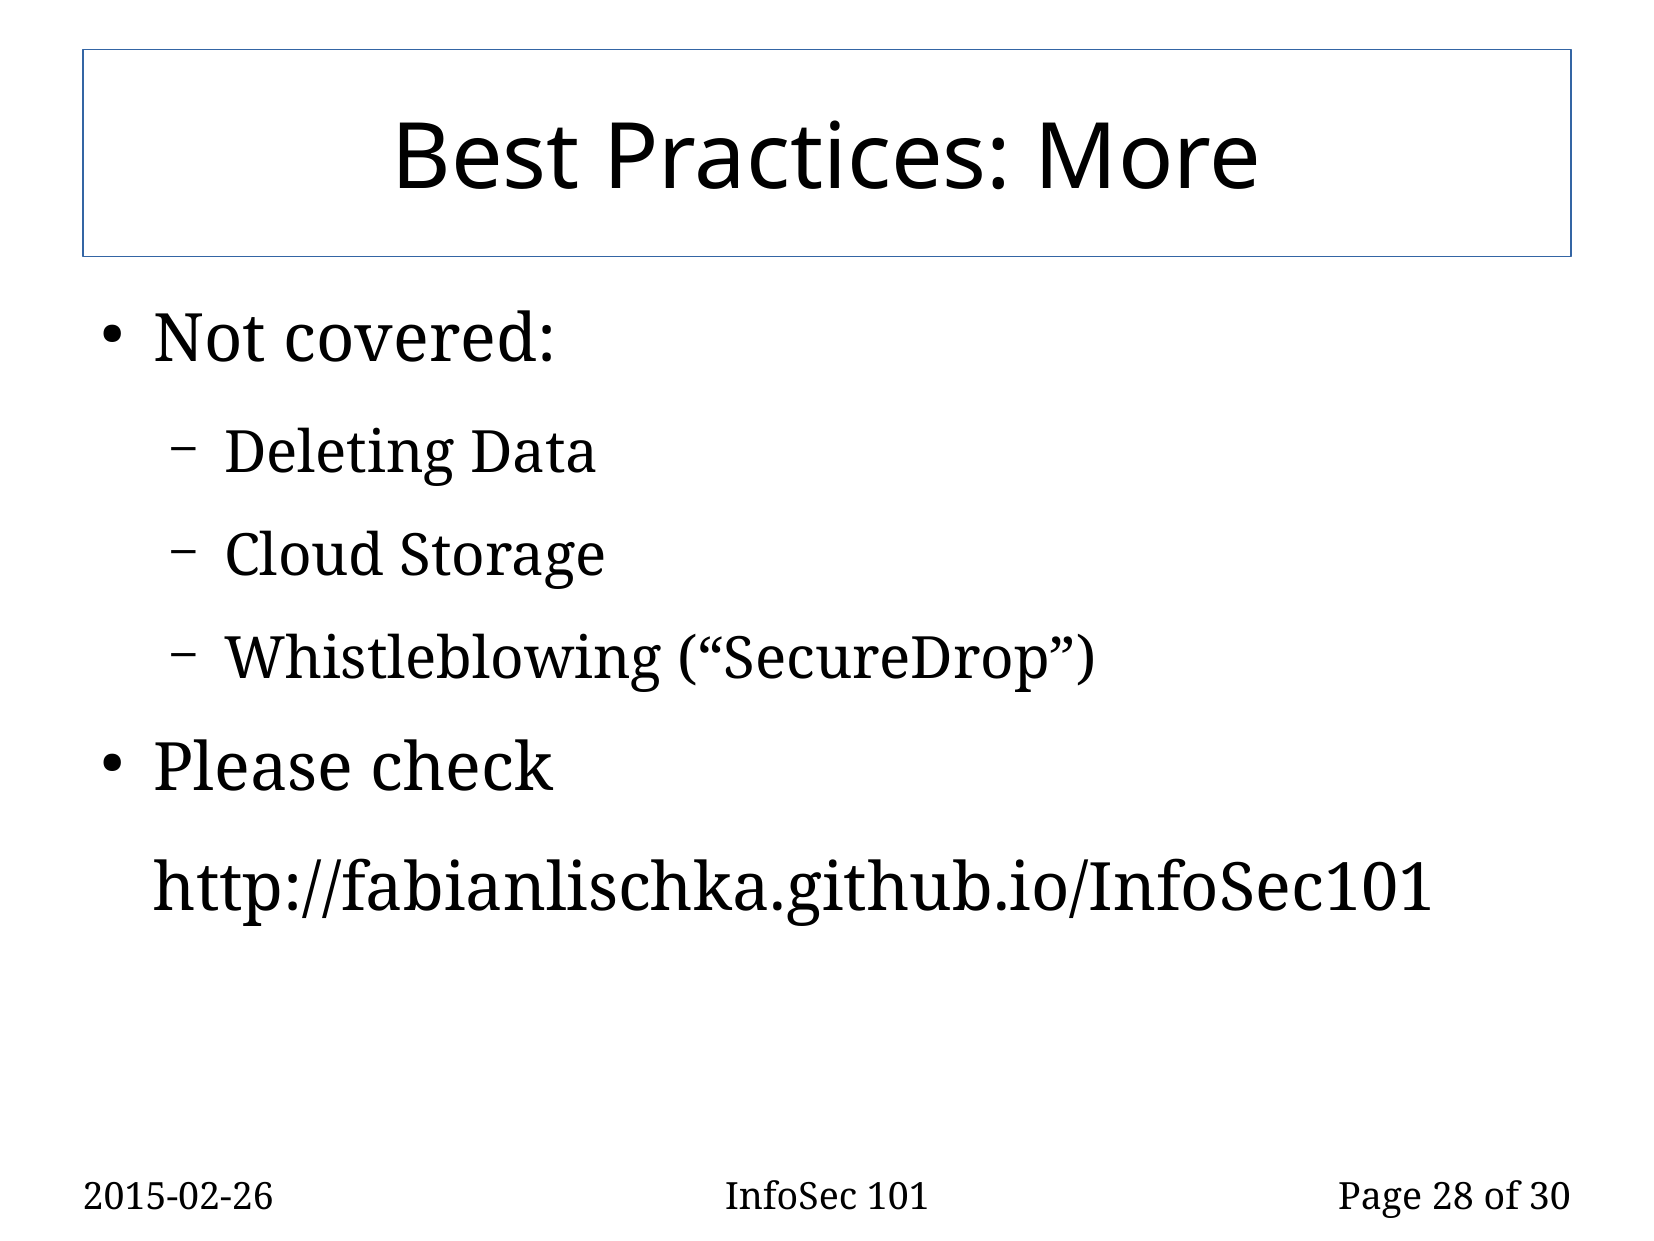

# Best Practices: More
Not covered:
Deleting Data
Cloud Storage
Whistleblowing (“SecureDrop”)
Please check
http://fabianlischka.github.io/InfoSec101
2015-02-26
InfoSec 101
28